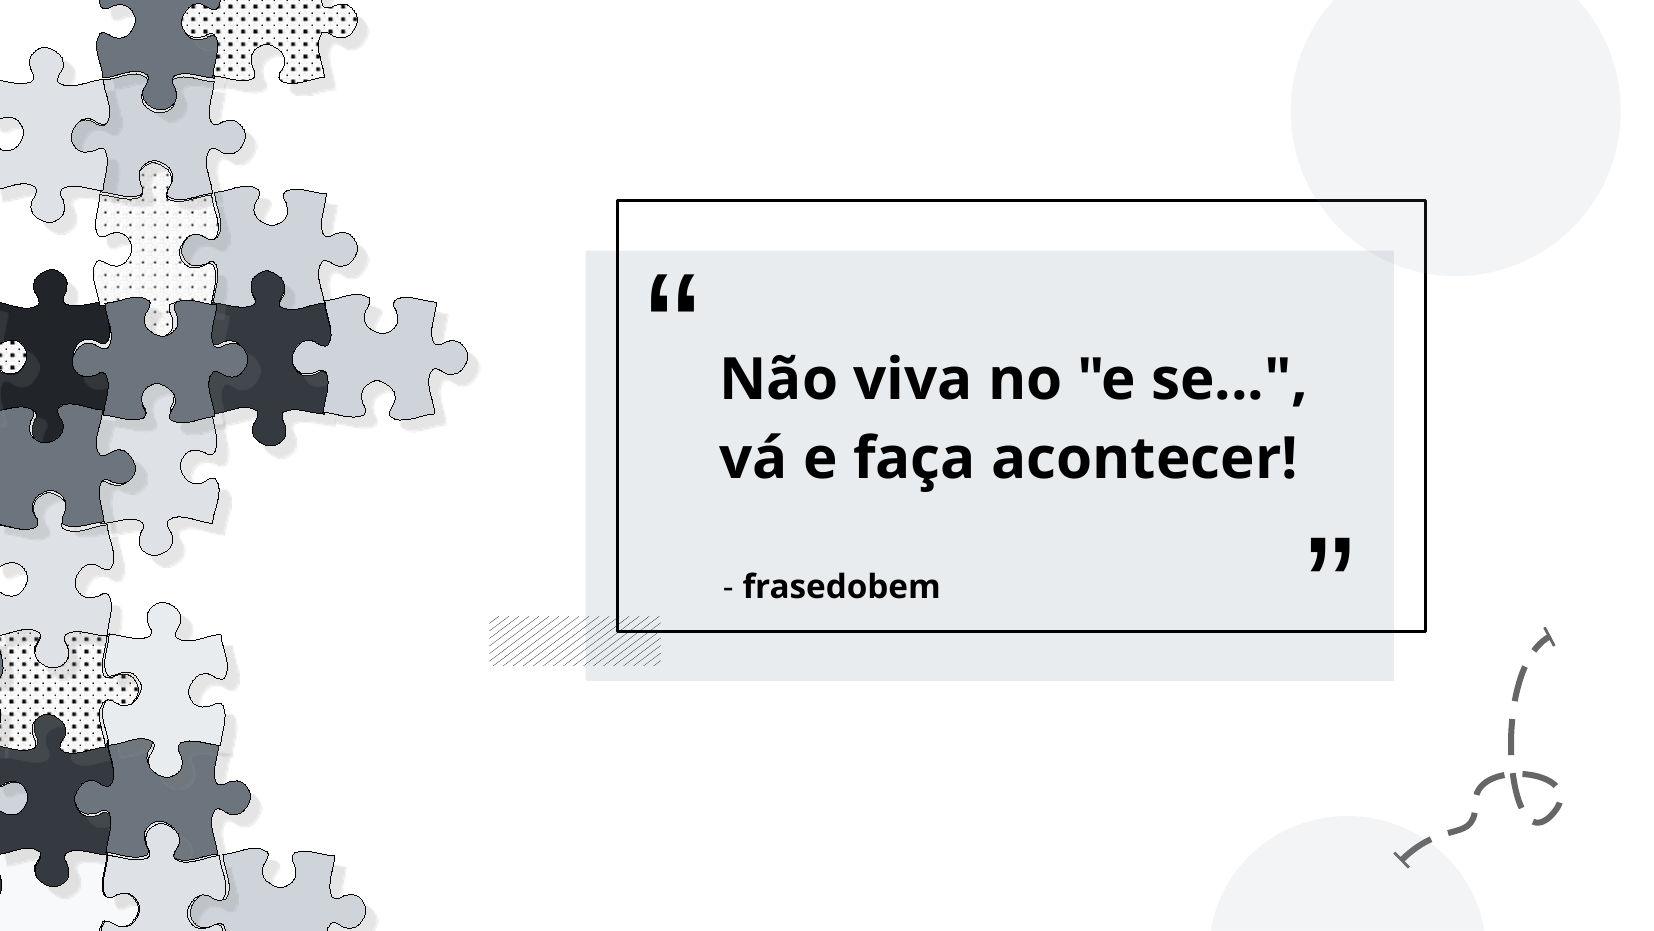

Não viva no "e se...", vá e faça acontecer!
- frasedobem